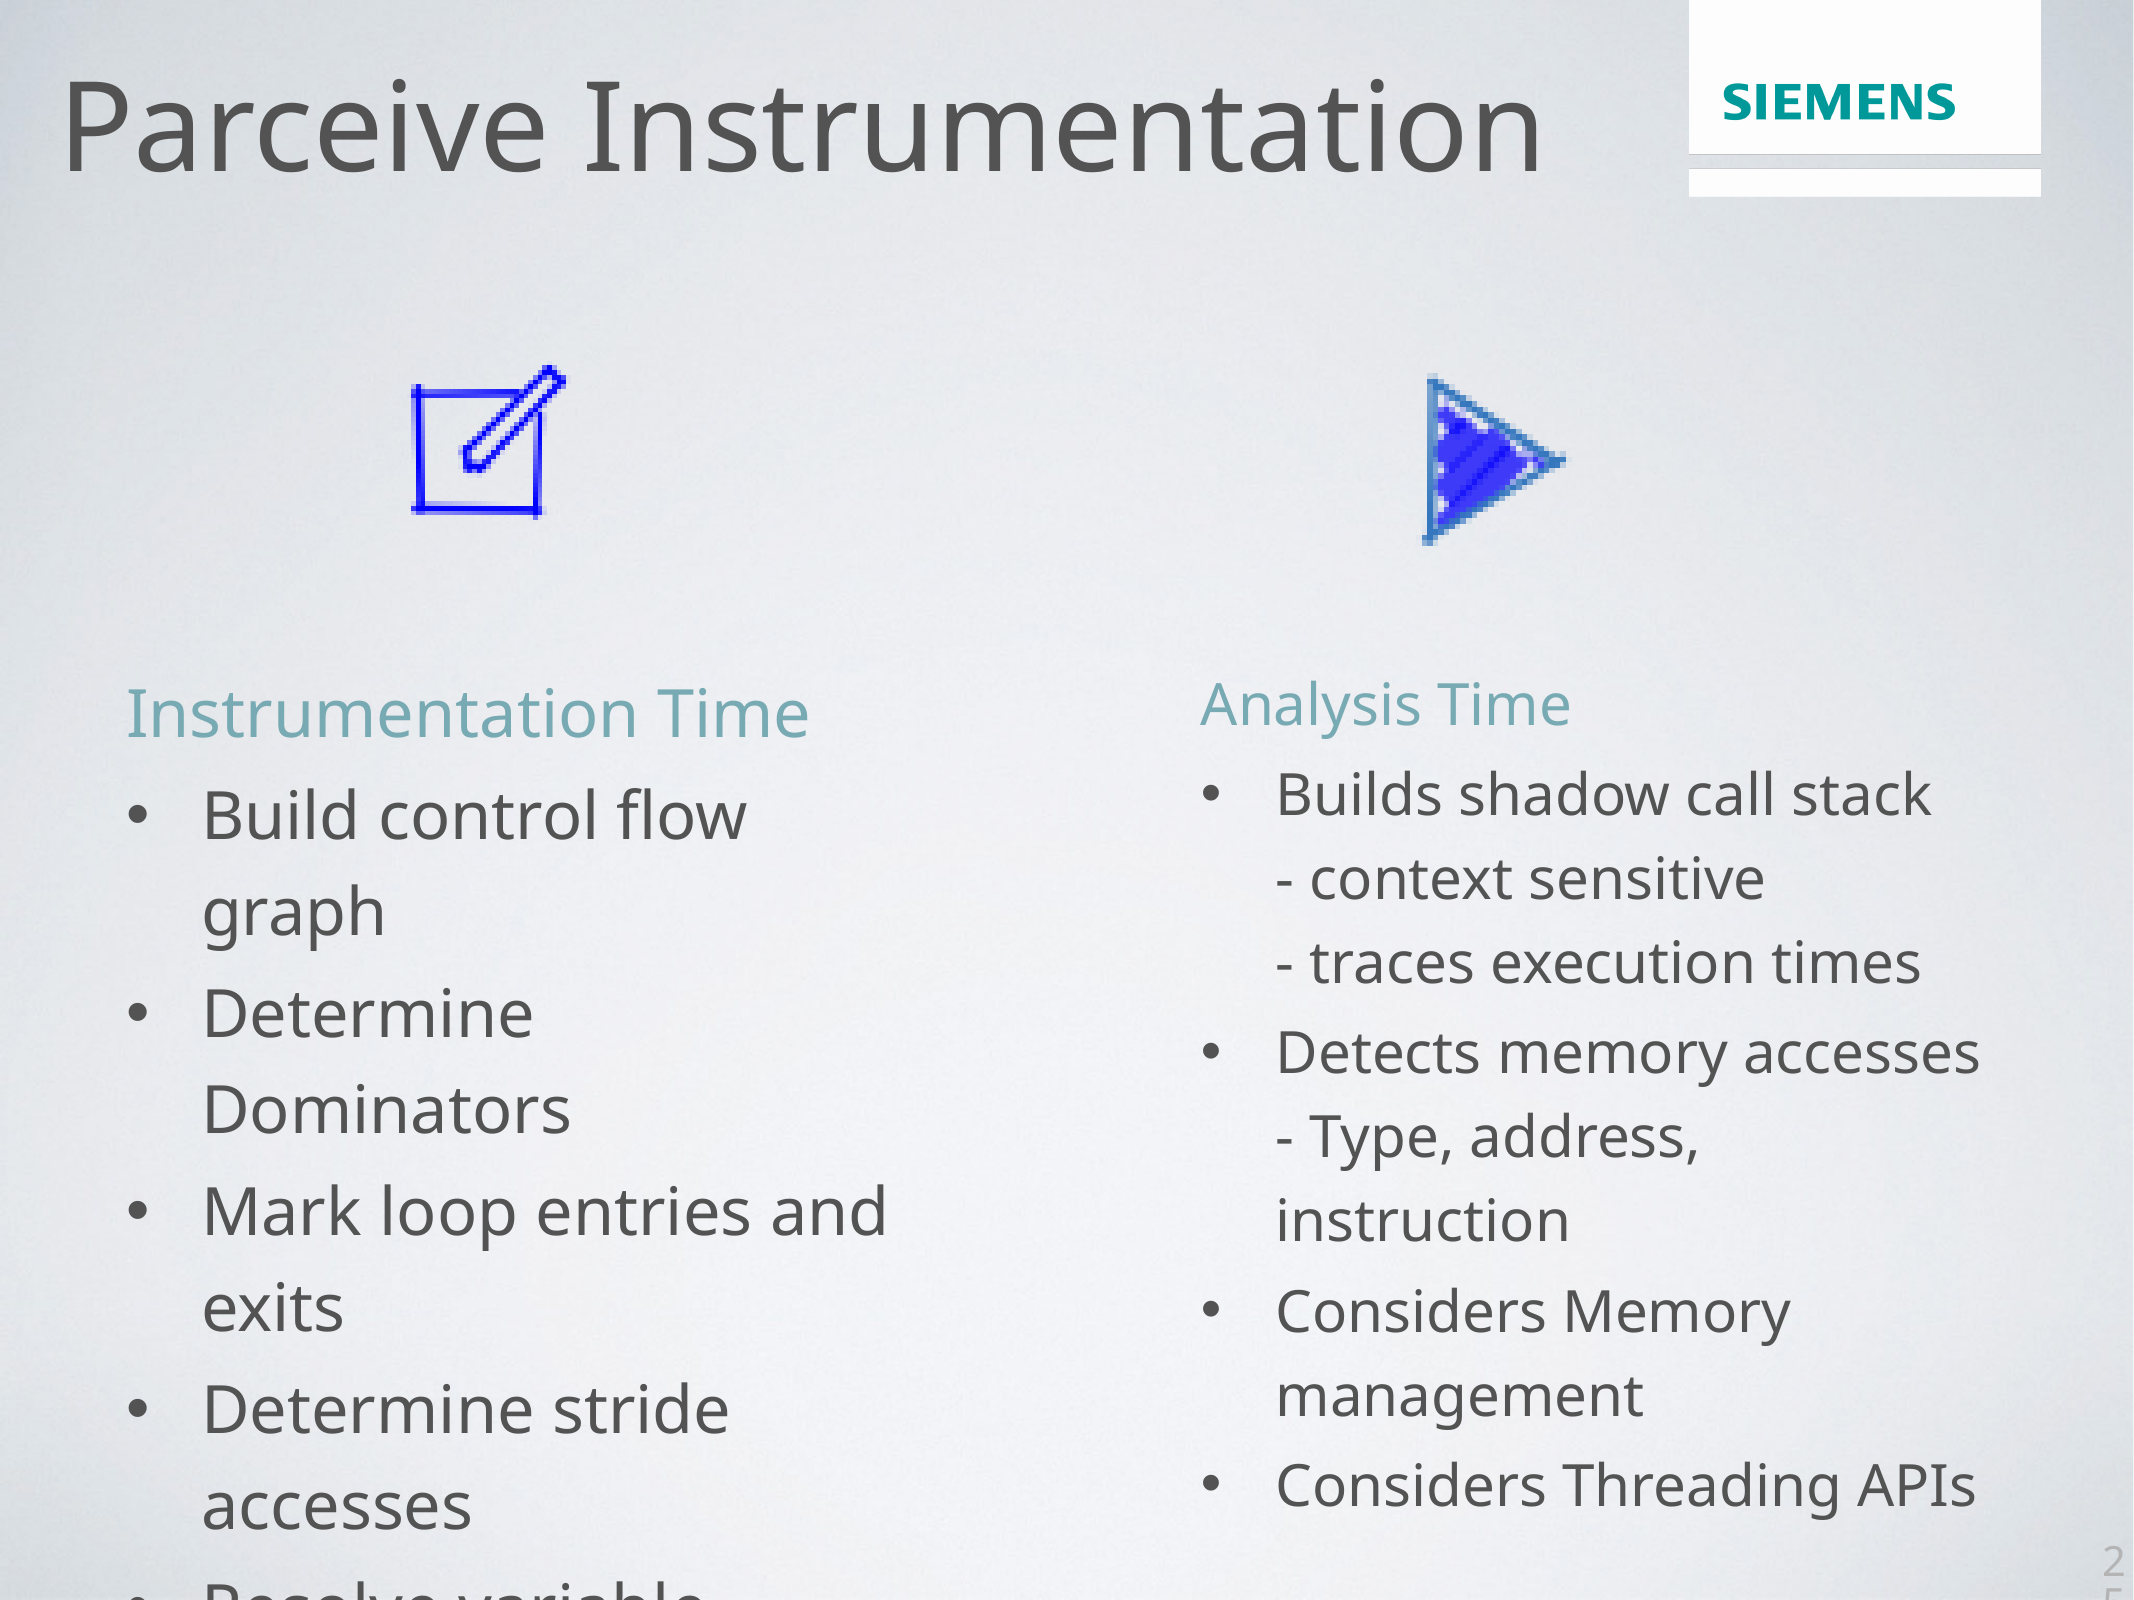

# Parceive Instrumentation
Instrumentation Time
Build control flow graph
Determine Dominators
Mark loop entries and exits
Determine stride accesses
Resolve variable names
Analysis Time
Builds shadow call stack
- context sensitive
- traces execution times
Detects memory accesses
- Type, address, instruction
Considers Memory management
Considers Threading APIs